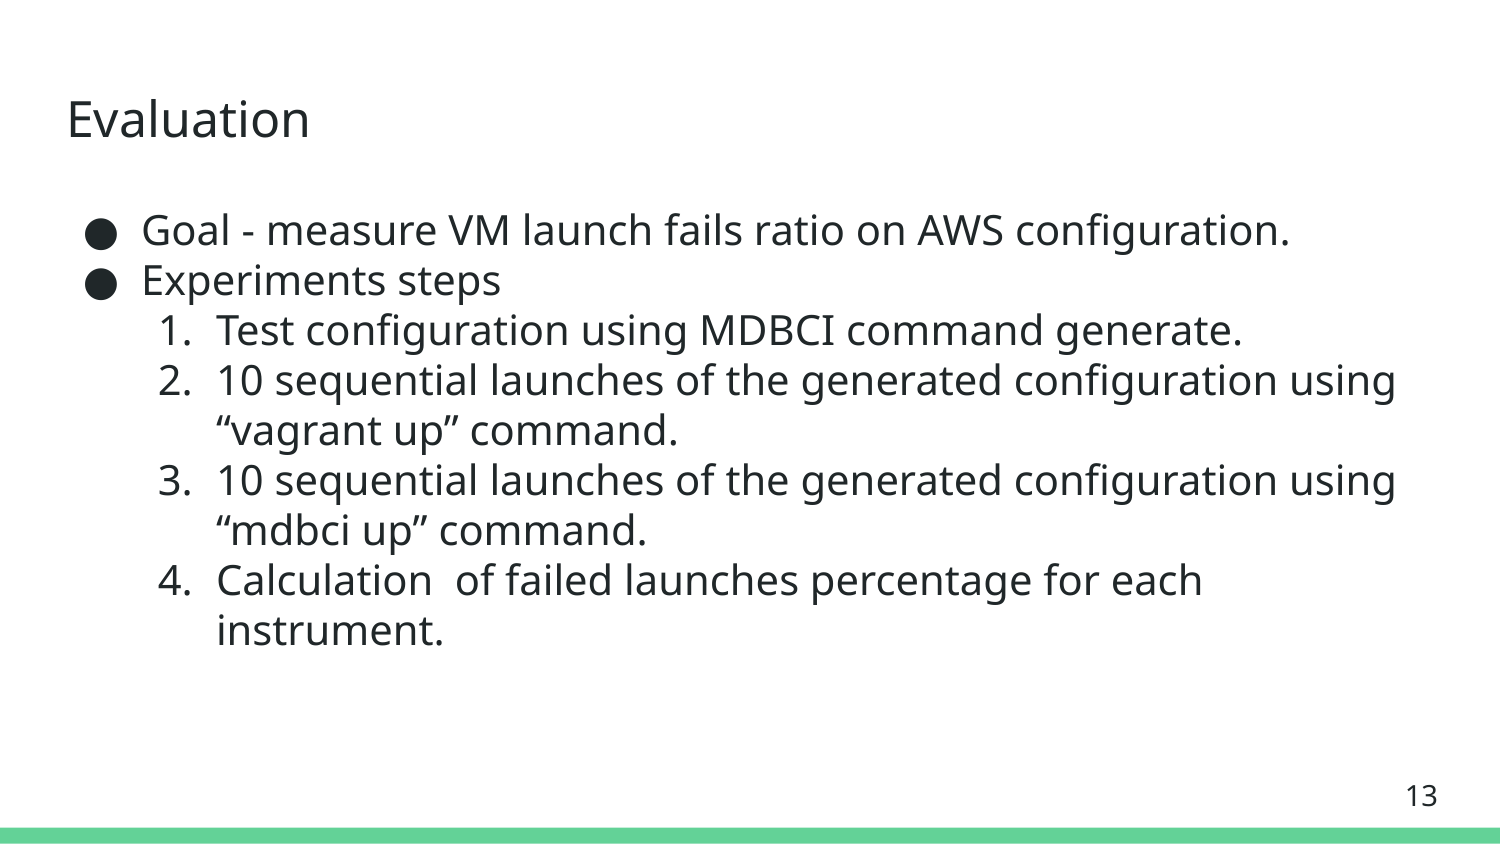

# Evaluation
Goal - measure VM launch fails ratio on AWS configuration.
Experiments steps
Test configuration using MDBCI command generate.
10 sequential launches of the generated configuration using “vagrant up” command.
10 sequential launches of the generated configuration using “mdbci up” command.
Calculation of failed launches percentage for each instrument.